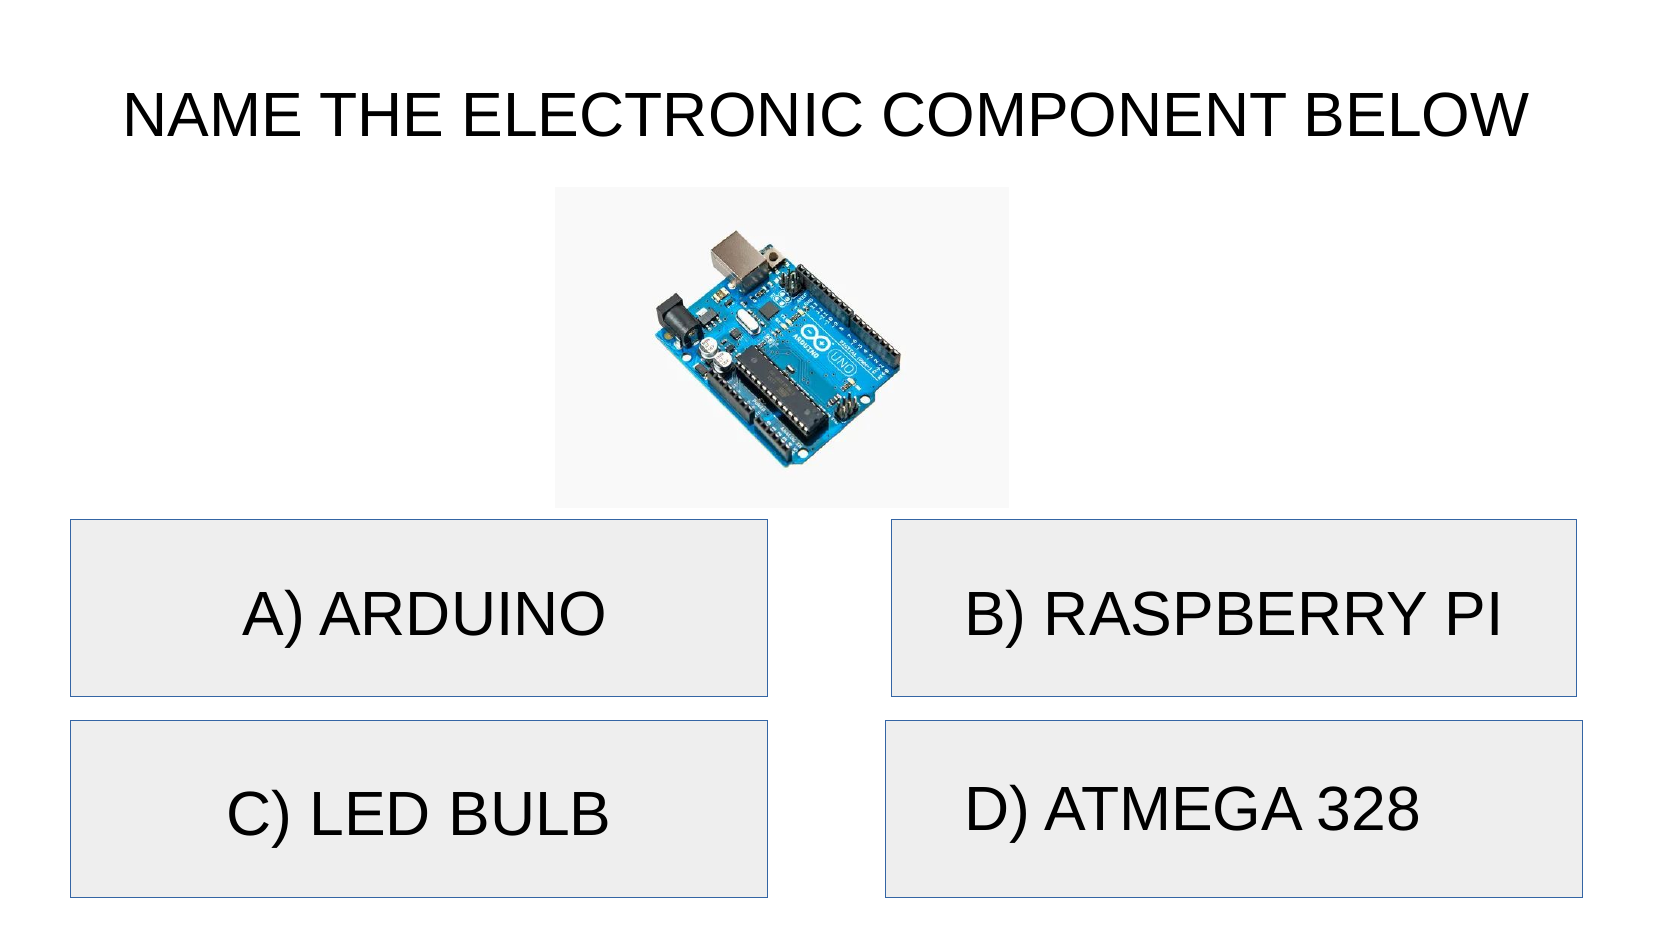

# NAME THE ELECTRONIC COMPONENT BELOW
A) ARDUINO
B) RASPBERRY PI
D) ATMEGA 328
C) LED BULB